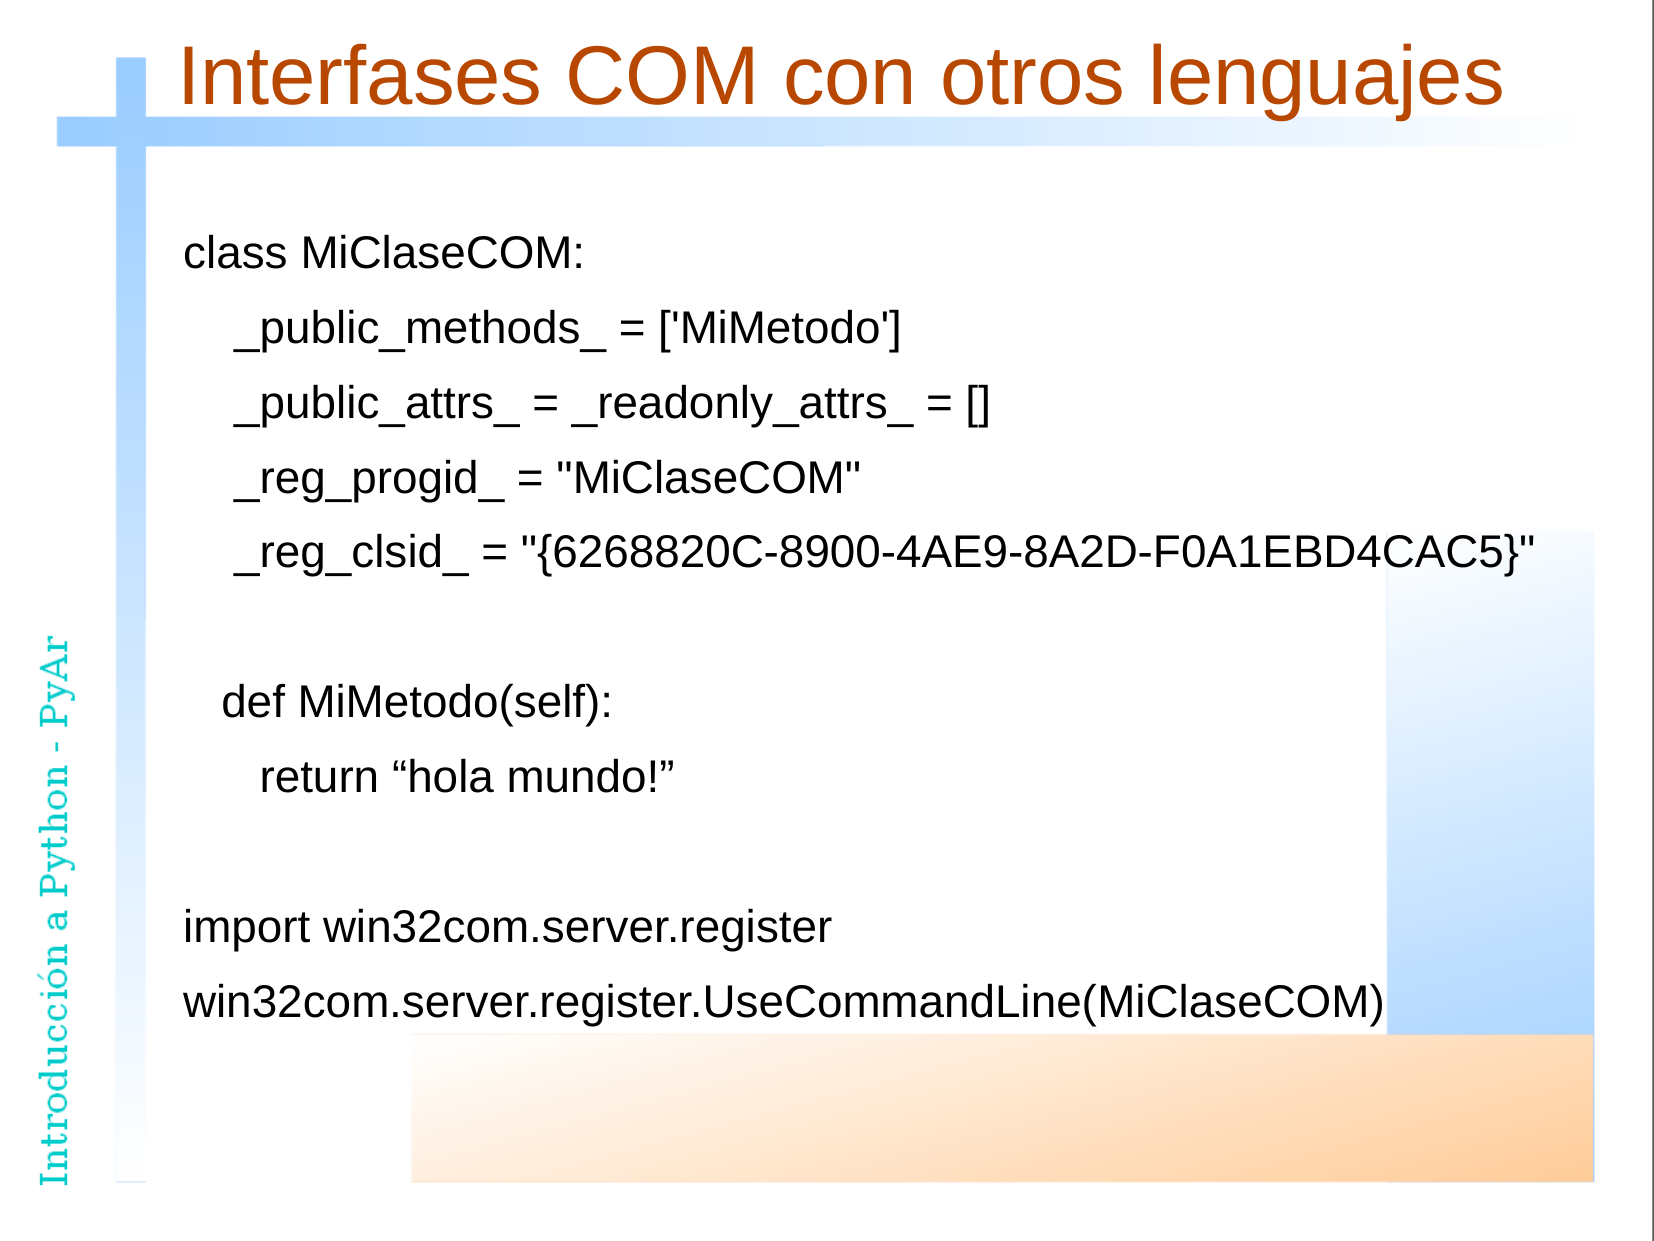

# Interfases COM con otros lenguajes
class MiClaseCOM:
 _public_methods_ = ['MiMetodo']
 _public_attrs_ = _readonly_attrs_ = []
 _reg_progid_ = "MiClaseCOM"
 _reg_clsid_ = "{6268820C-8900-4AE9-8A2D-F0A1EBD4CAC5}"
 def MiMetodo(self):
 return “hola mundo!”
import win32com.server.register
win32com.server.register.UseCommandLine(MiClaseCOM)